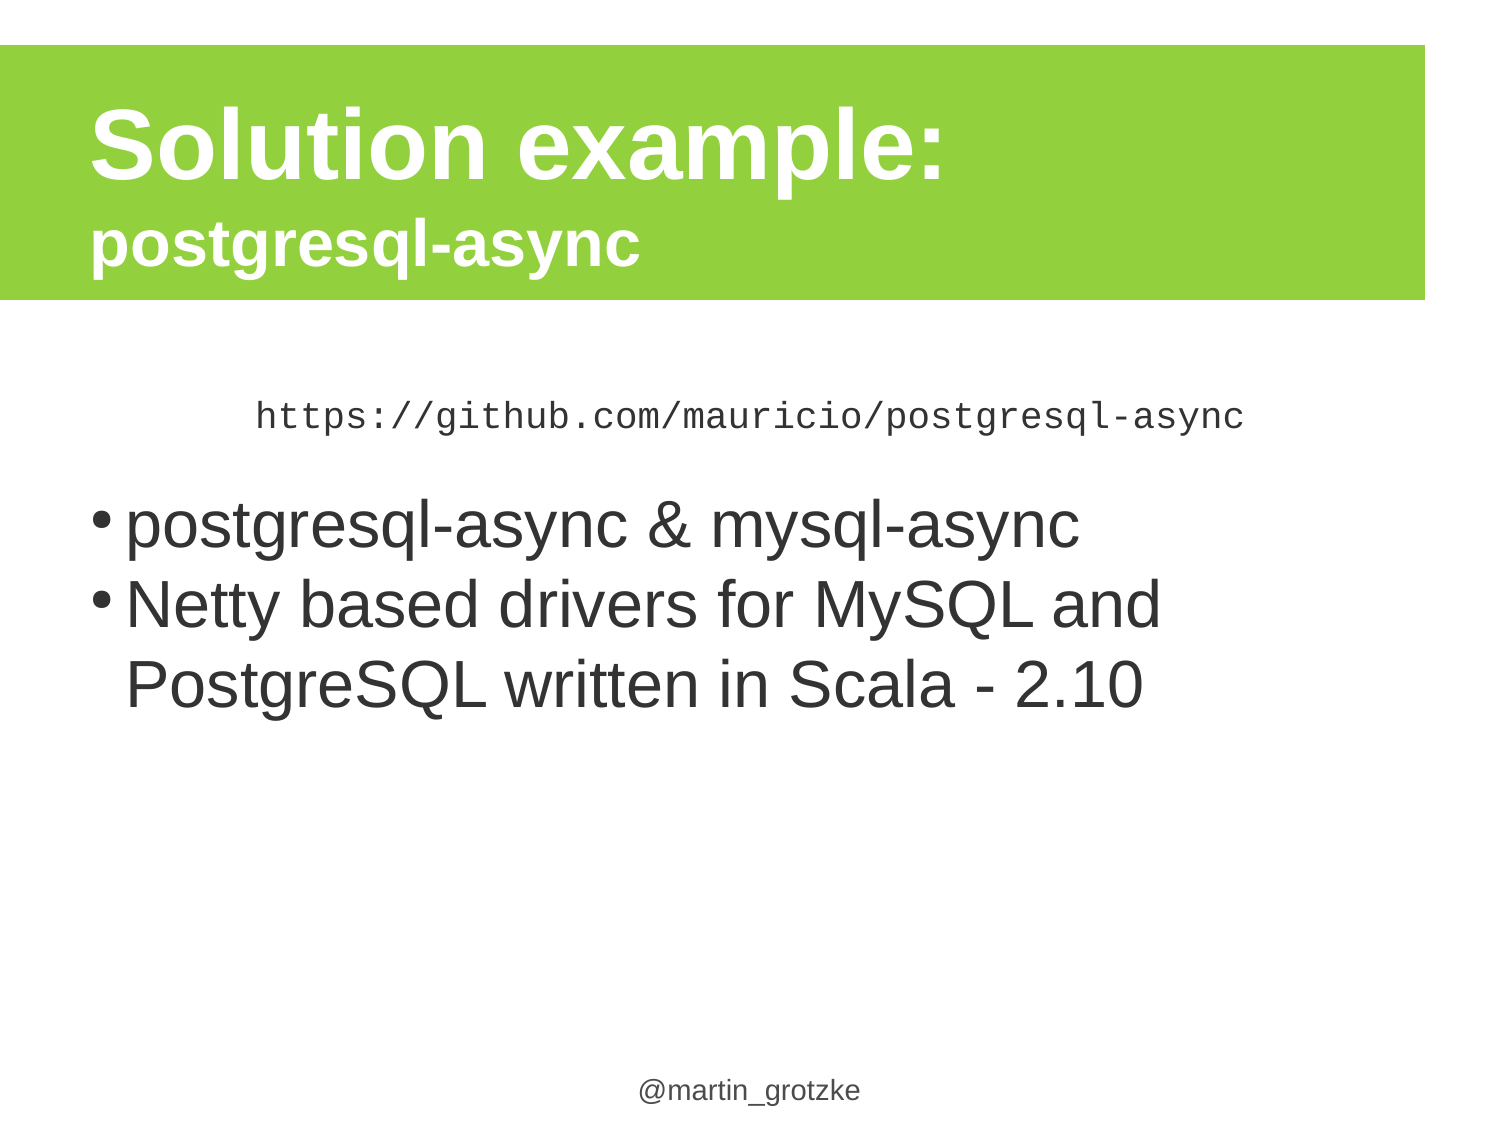

Solution example:
postgresql-async
https://github.com/mauricio/postgresql-async
postgresql-async & mysql-async
Netty based drivers for MySQL and PostgreSQL written in Scala - 2.10